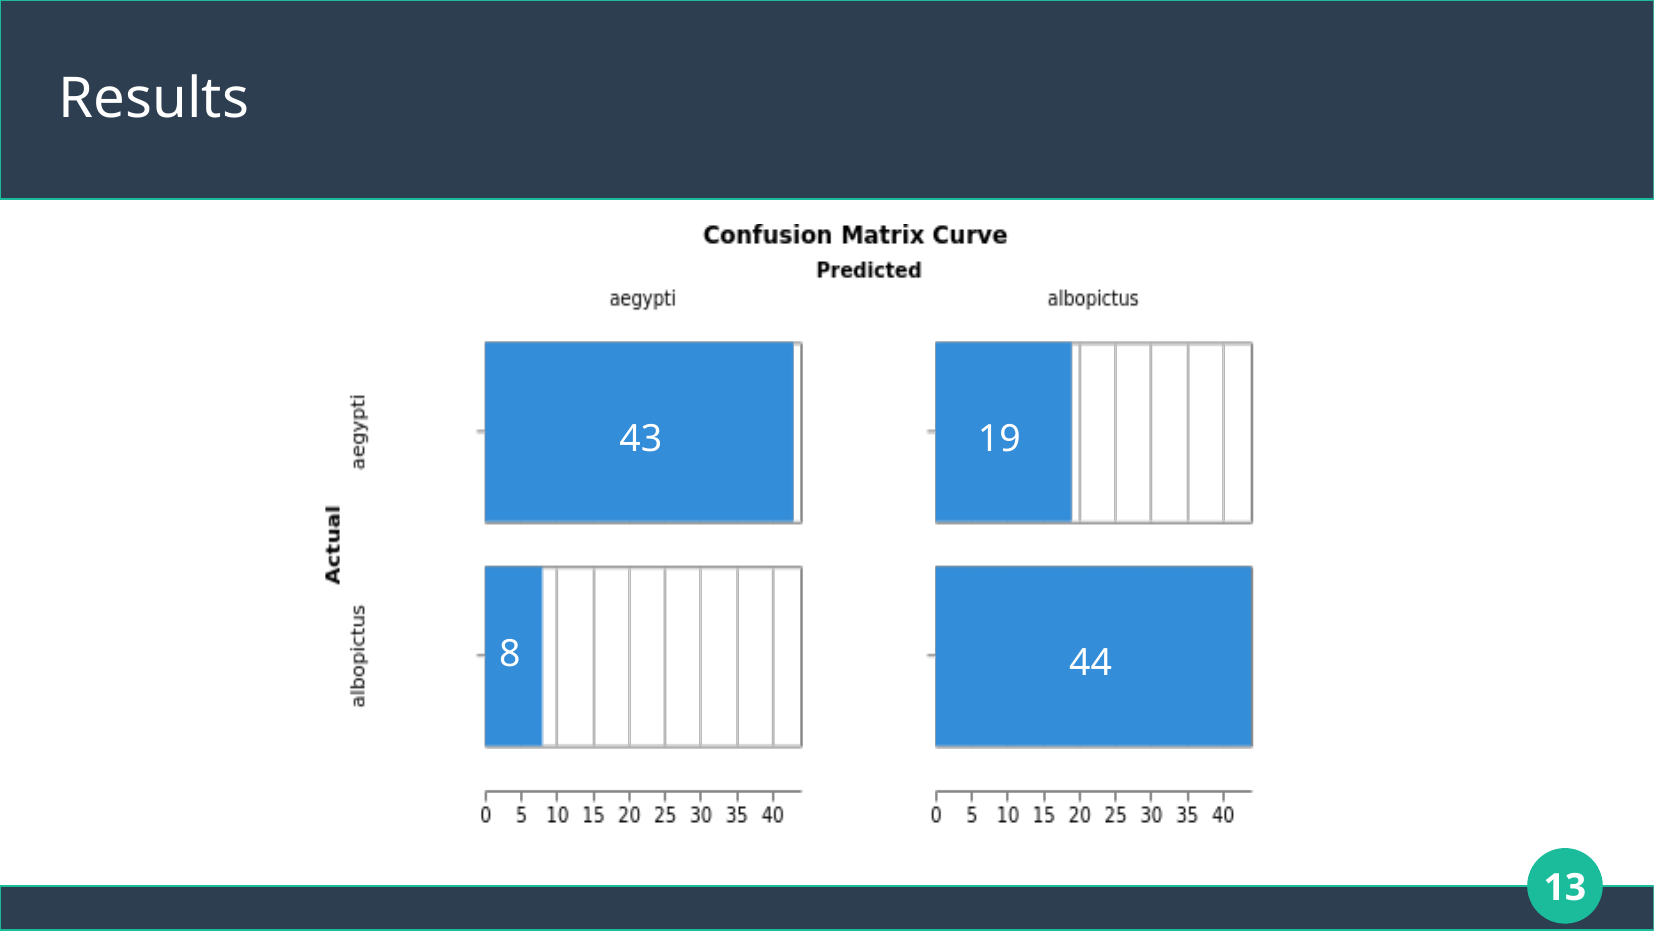

# Results
43
19
8
44
13